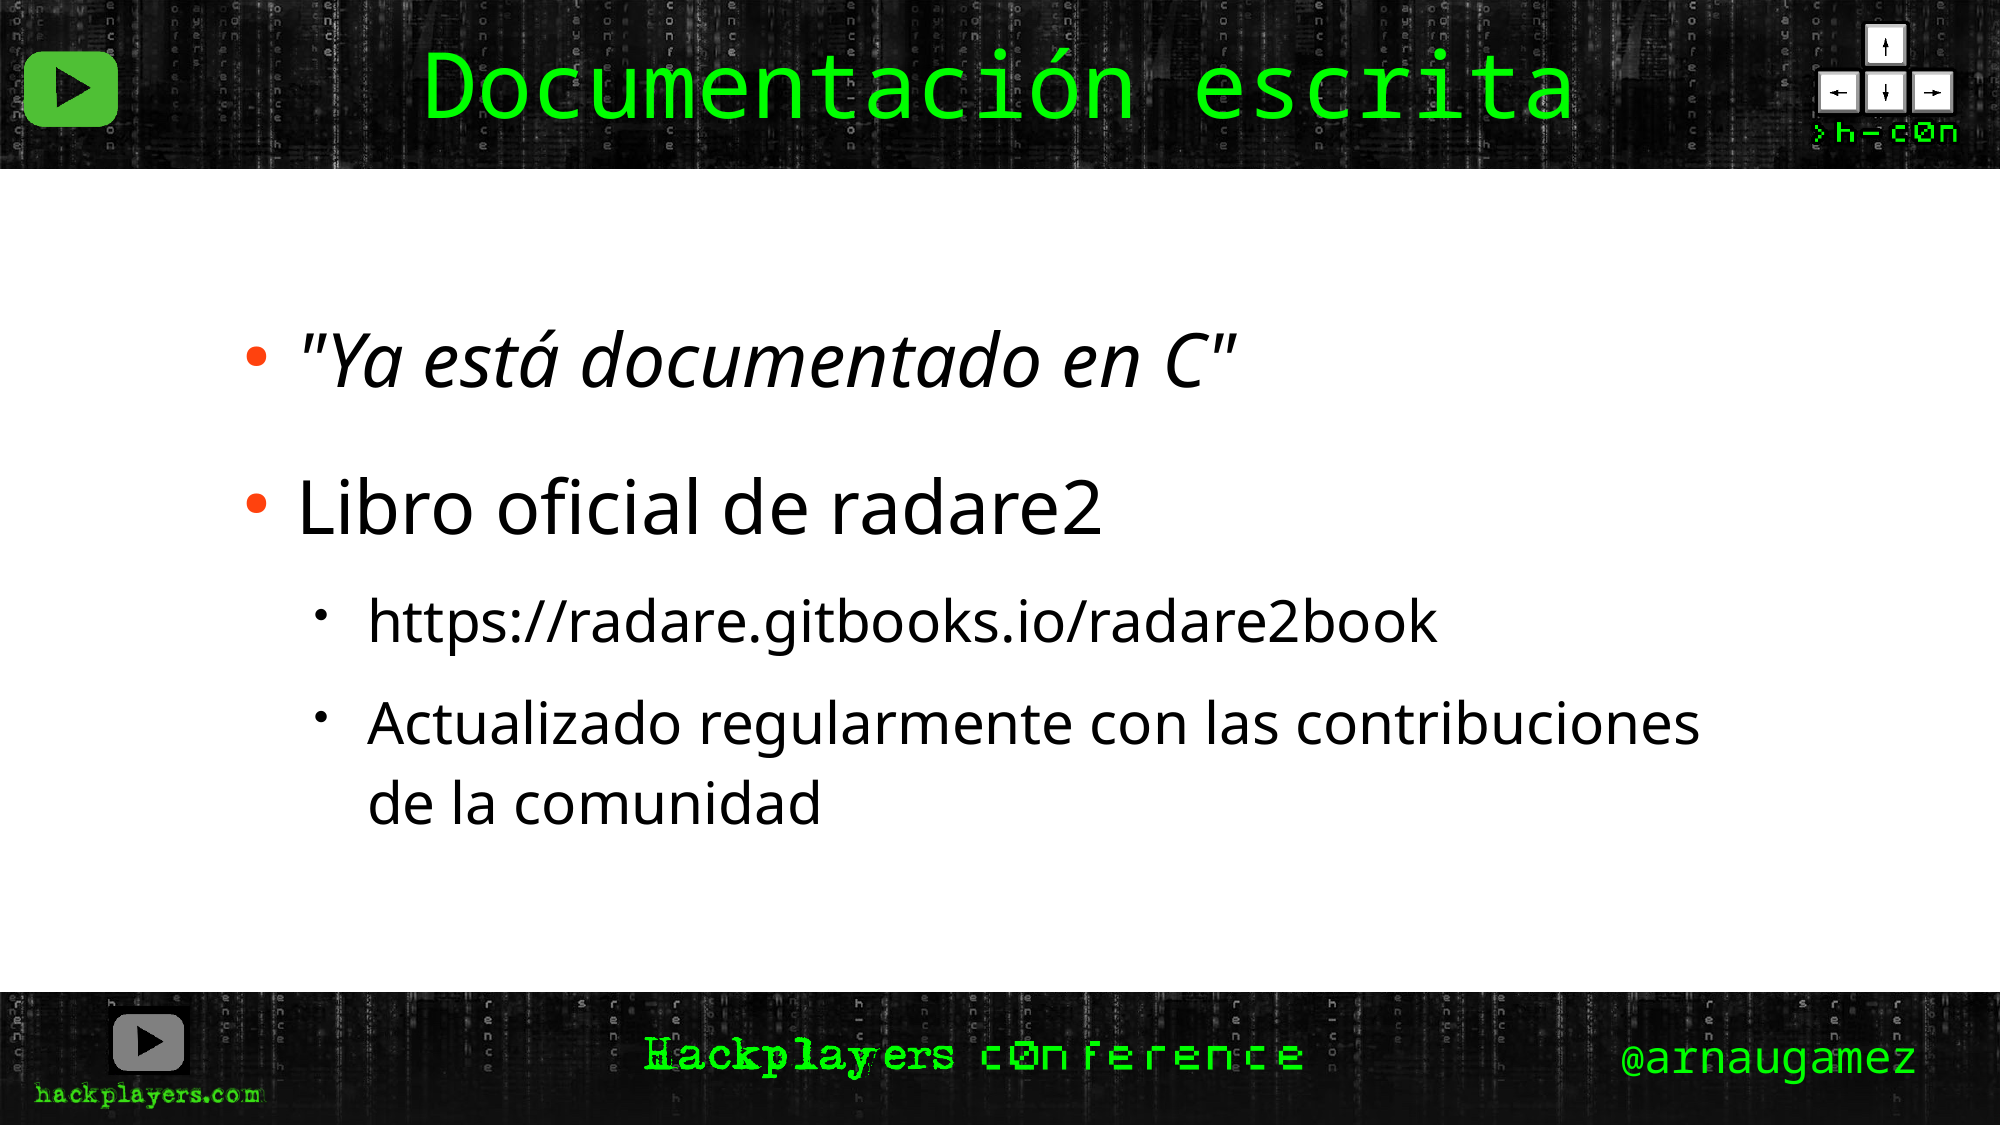

# Documentación escrita
"Ya está documentado en C"
Libro oficial de radare2
https://radare.gitbooks.io/radare2book
Actualizado regularmente con las contribuciones de la comunidad